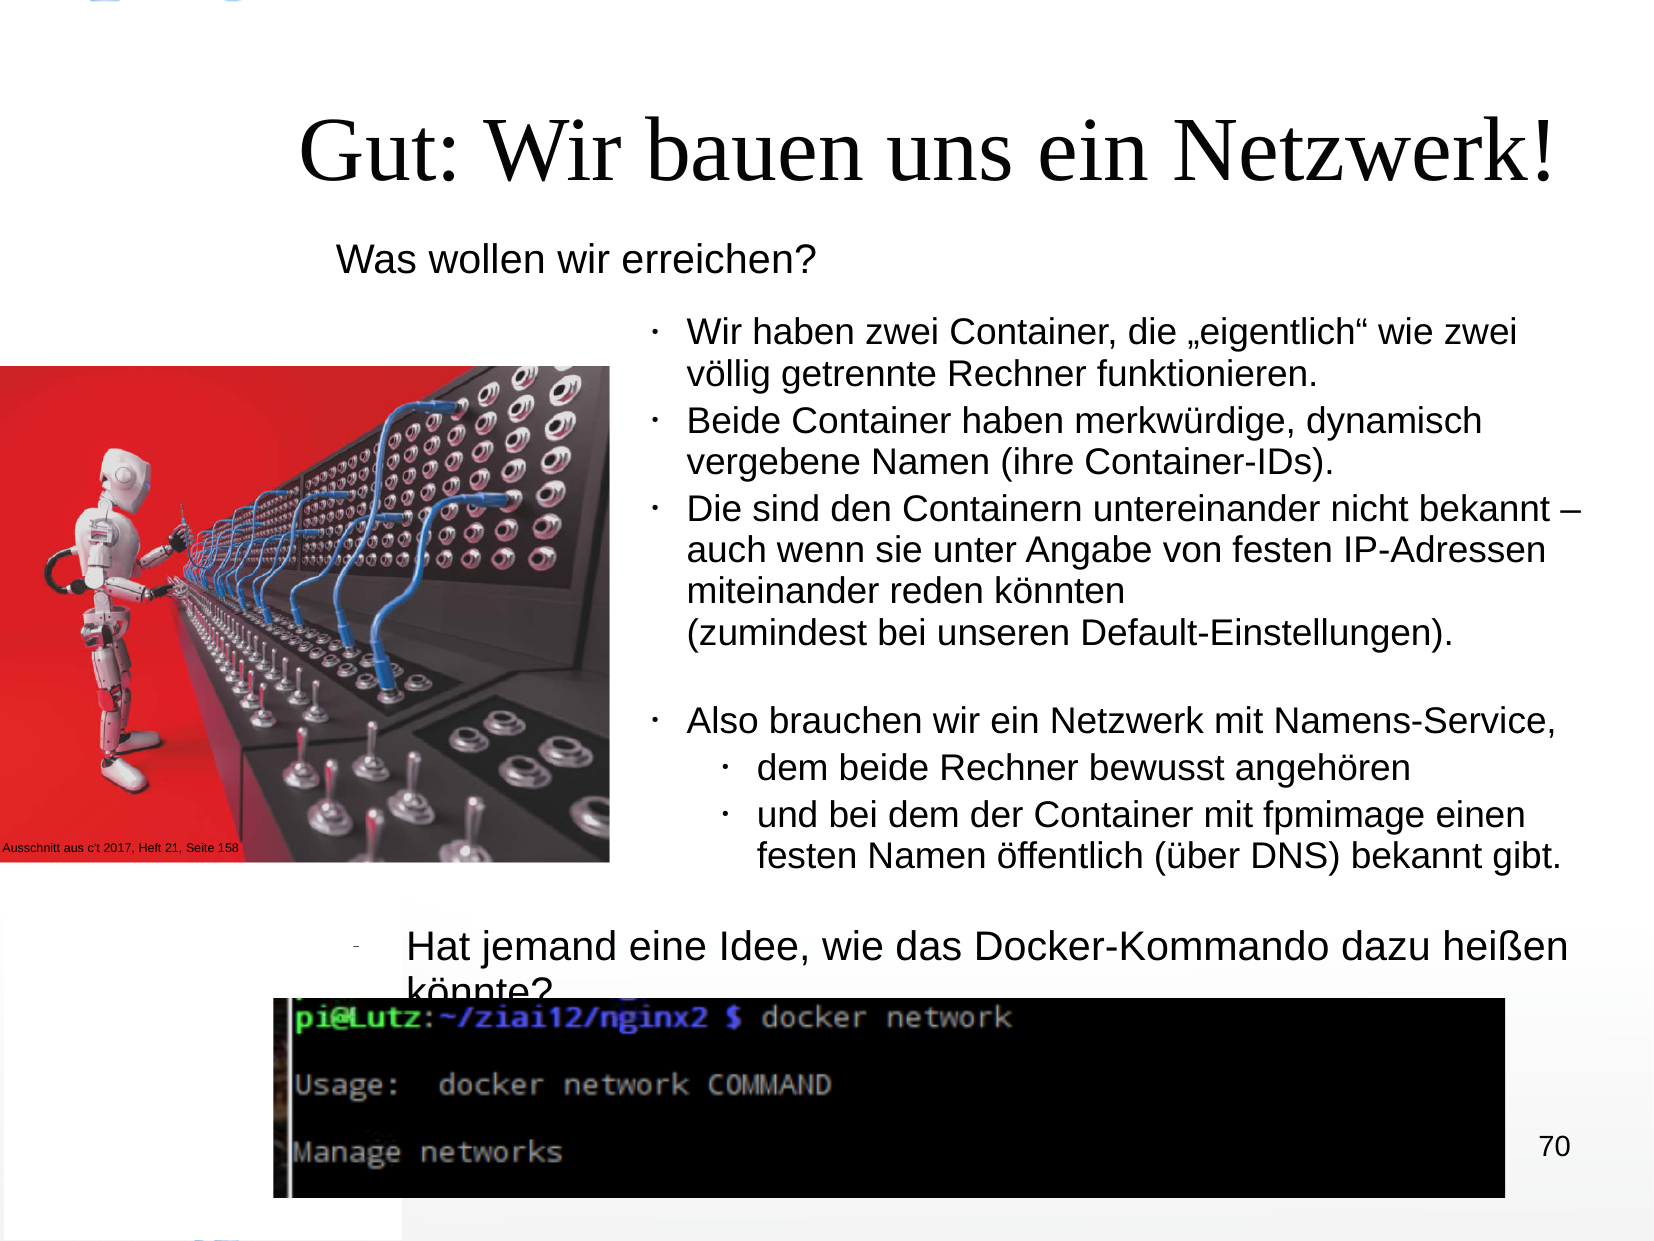

# Gut: Wir bauen uns ein Netzwerk!
Was wollen wir erreichen?
Wir haben zwei Container, die „eigentlich“ wie zwei völlig getrennte Rechner funktionieren.
Beide Container haben merkwürdige, dynamisch vergebene Namen (ihre Container-IDs).
Die sind den Containern untereinander nicht bekannt – auch wenn sie unter Angabe von festen IP-Adressen miteinander reden könnten
(zumindest bei unseren Default-Einstellungen).
Also brauchen wir ein Netzwerk mit Namens-Service,
dem beide Rechner bewusst angehören
und bei dem der Container mit fpmimage einen festen Namen öffentlich (über DNS) bekannt gibt.
Hat jemand eine Idee, wie das Docker-Kommando dazu heißen könnte?
Ausschnitt aus c‘t 2017, Heft 21, Seite 158
70